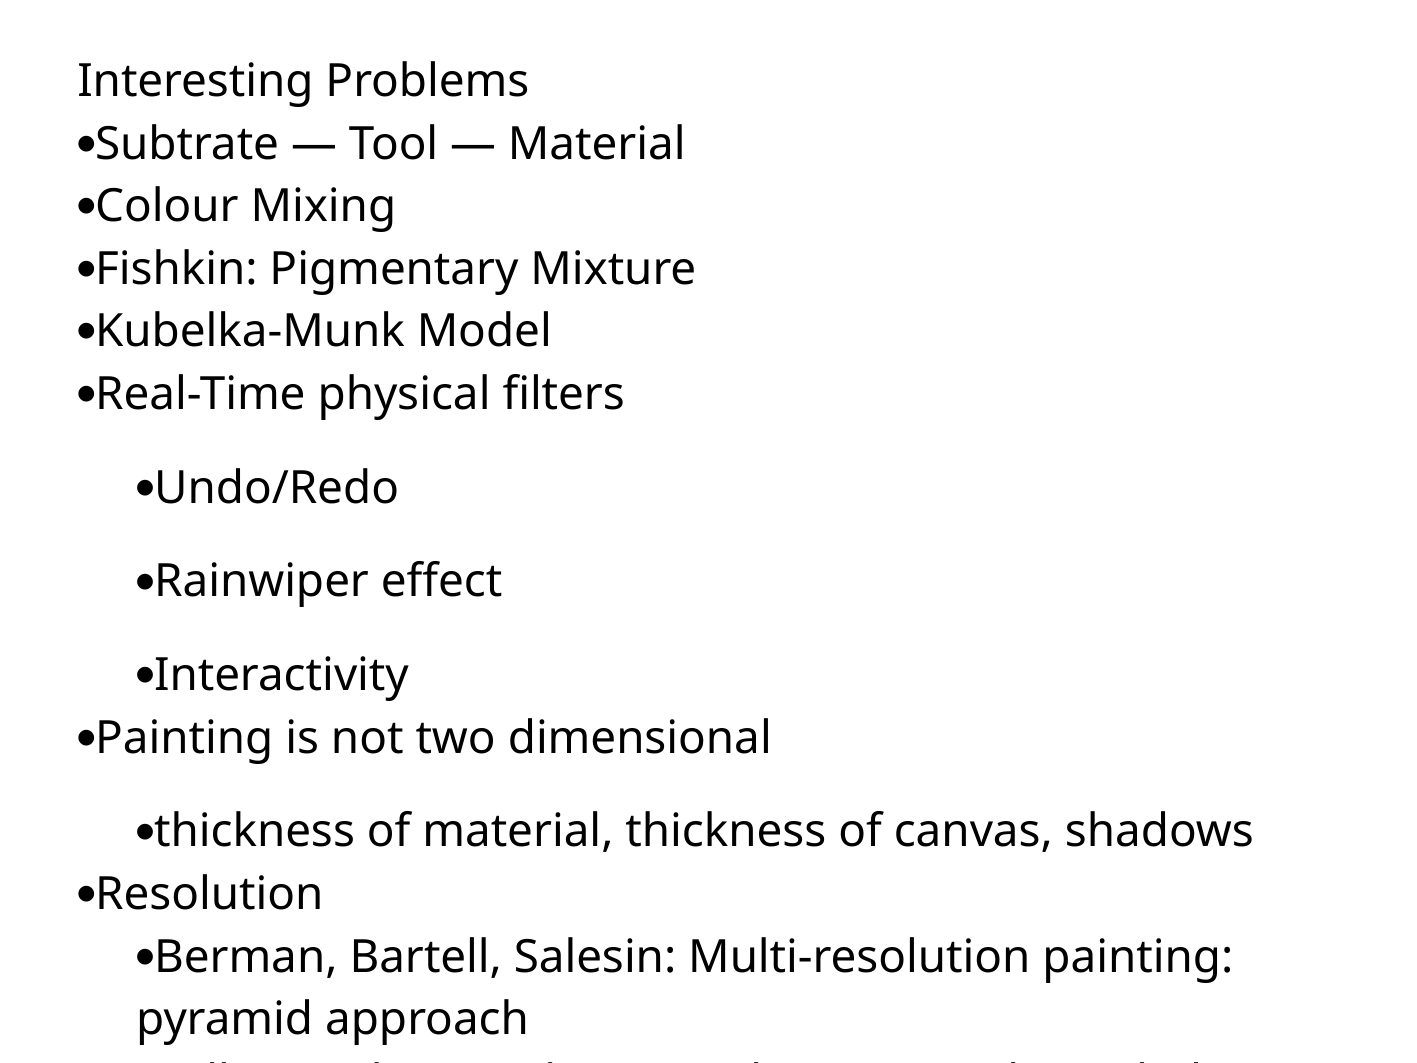

Interesting Problems
Subtrate — Tool — Material
Colour Mixing
Fishkin: Pigmentary Mixture
Kubelka-Munk Model
Real-Time physical filters
Undo/Redo
Rainwiper effect
Interactivity
Painting is not two dimensional
thickness of material, thickness of canvas, shadows
Resolution
Berman, Bartell, Salesin: Multi-resolution painting: pyramid approach
Velho, Perlin: B-Spline Wavelet Paint: unbounded, smooth, multi-resolution paint